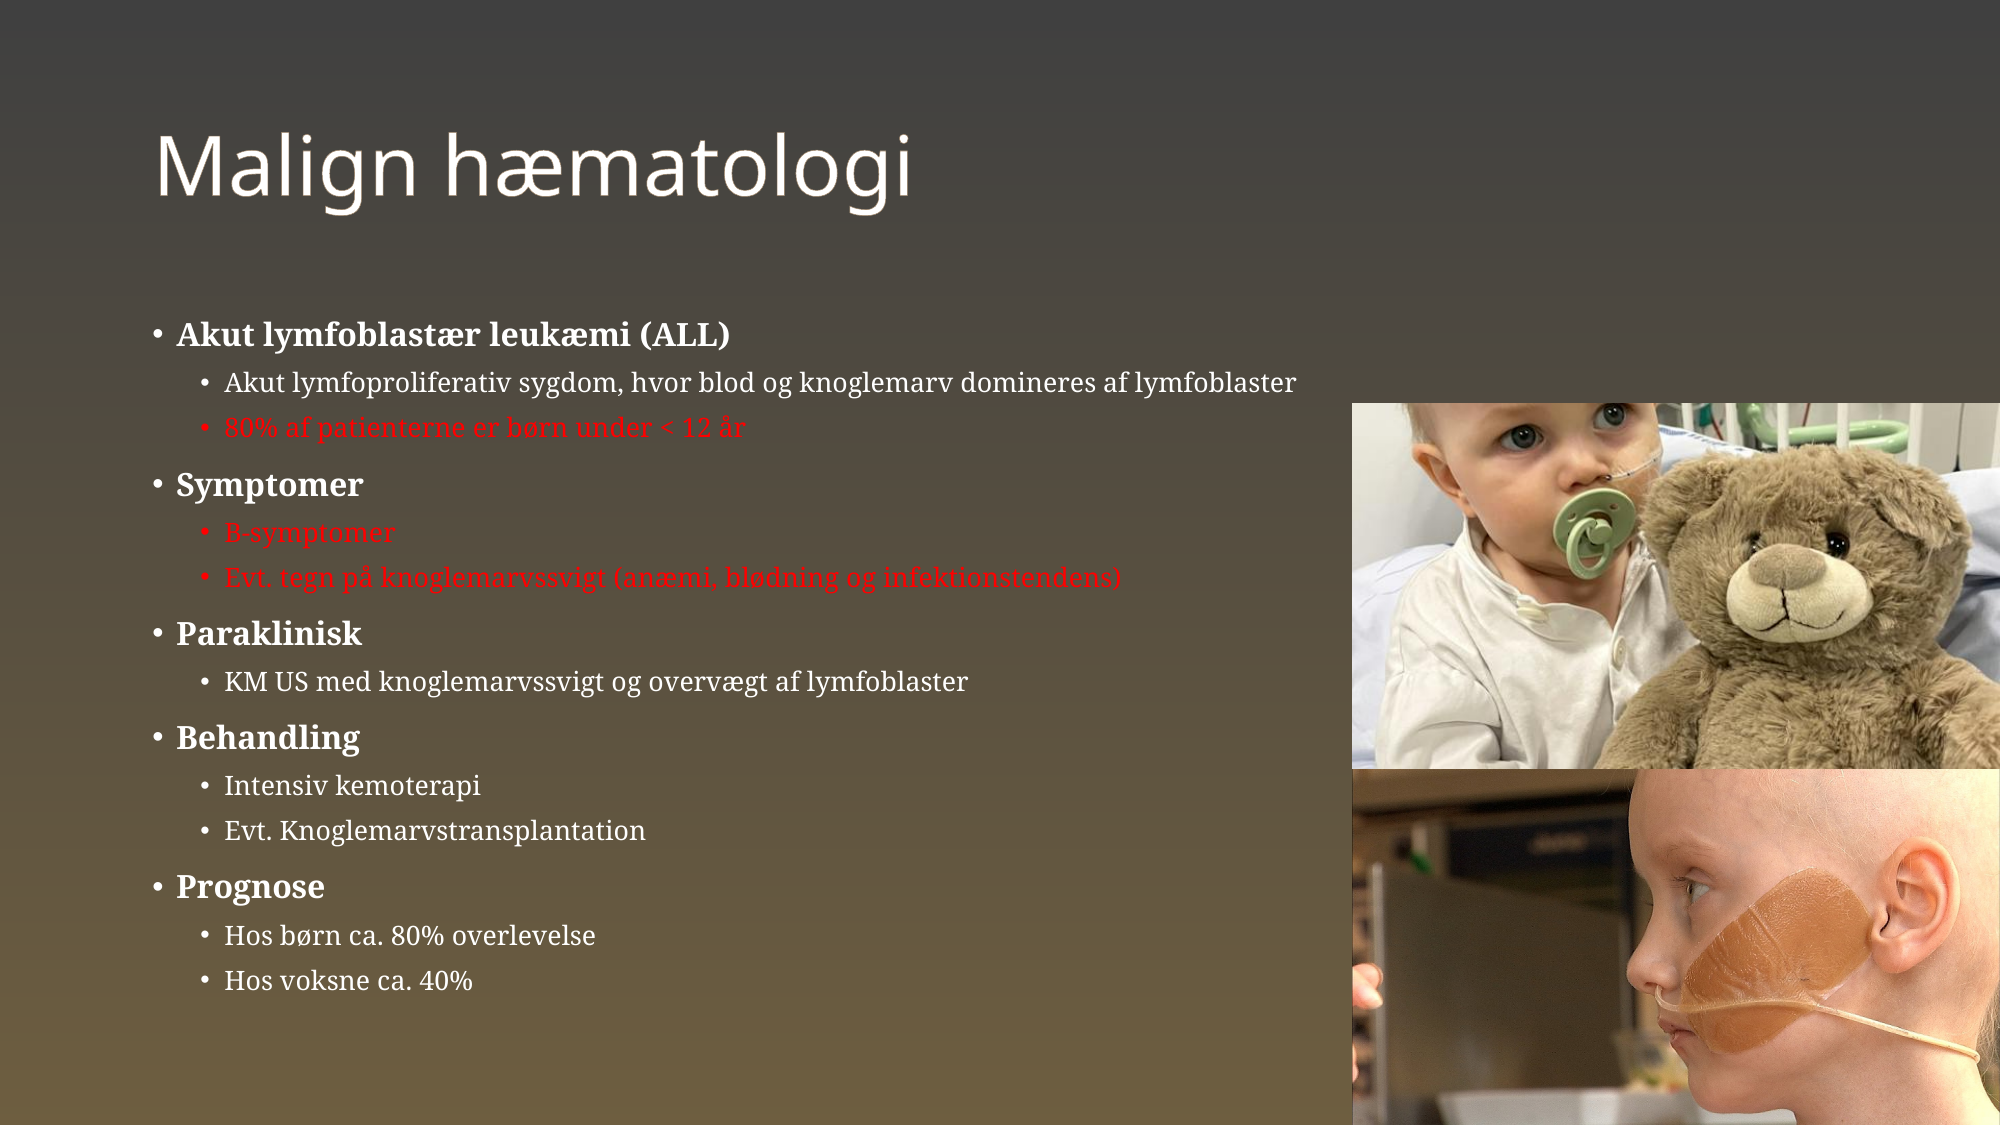

# Malign hæmatologi
Akut lymfoblastær leukæmi (ALL)
Akut lymfoproliferativ sygdom, hvor blod og knoglemarv domineres af lymfoblaster
80% af patienterne er børn under < 12 år
Symptomer
B-symptomer
Evt. tegn på knoglemarvssvigt (anæmi, blødning og infektionstendens)
Paraklinisk
KM US med knoglemarvssvigt og overvægt af lymfoblaster
Behandling
Intensiv kemoterapi
Evt. Knoglemarvstransplantation
Prognose
Hos børn ca. 80% overlevelse
Hos voksne ca. 40%